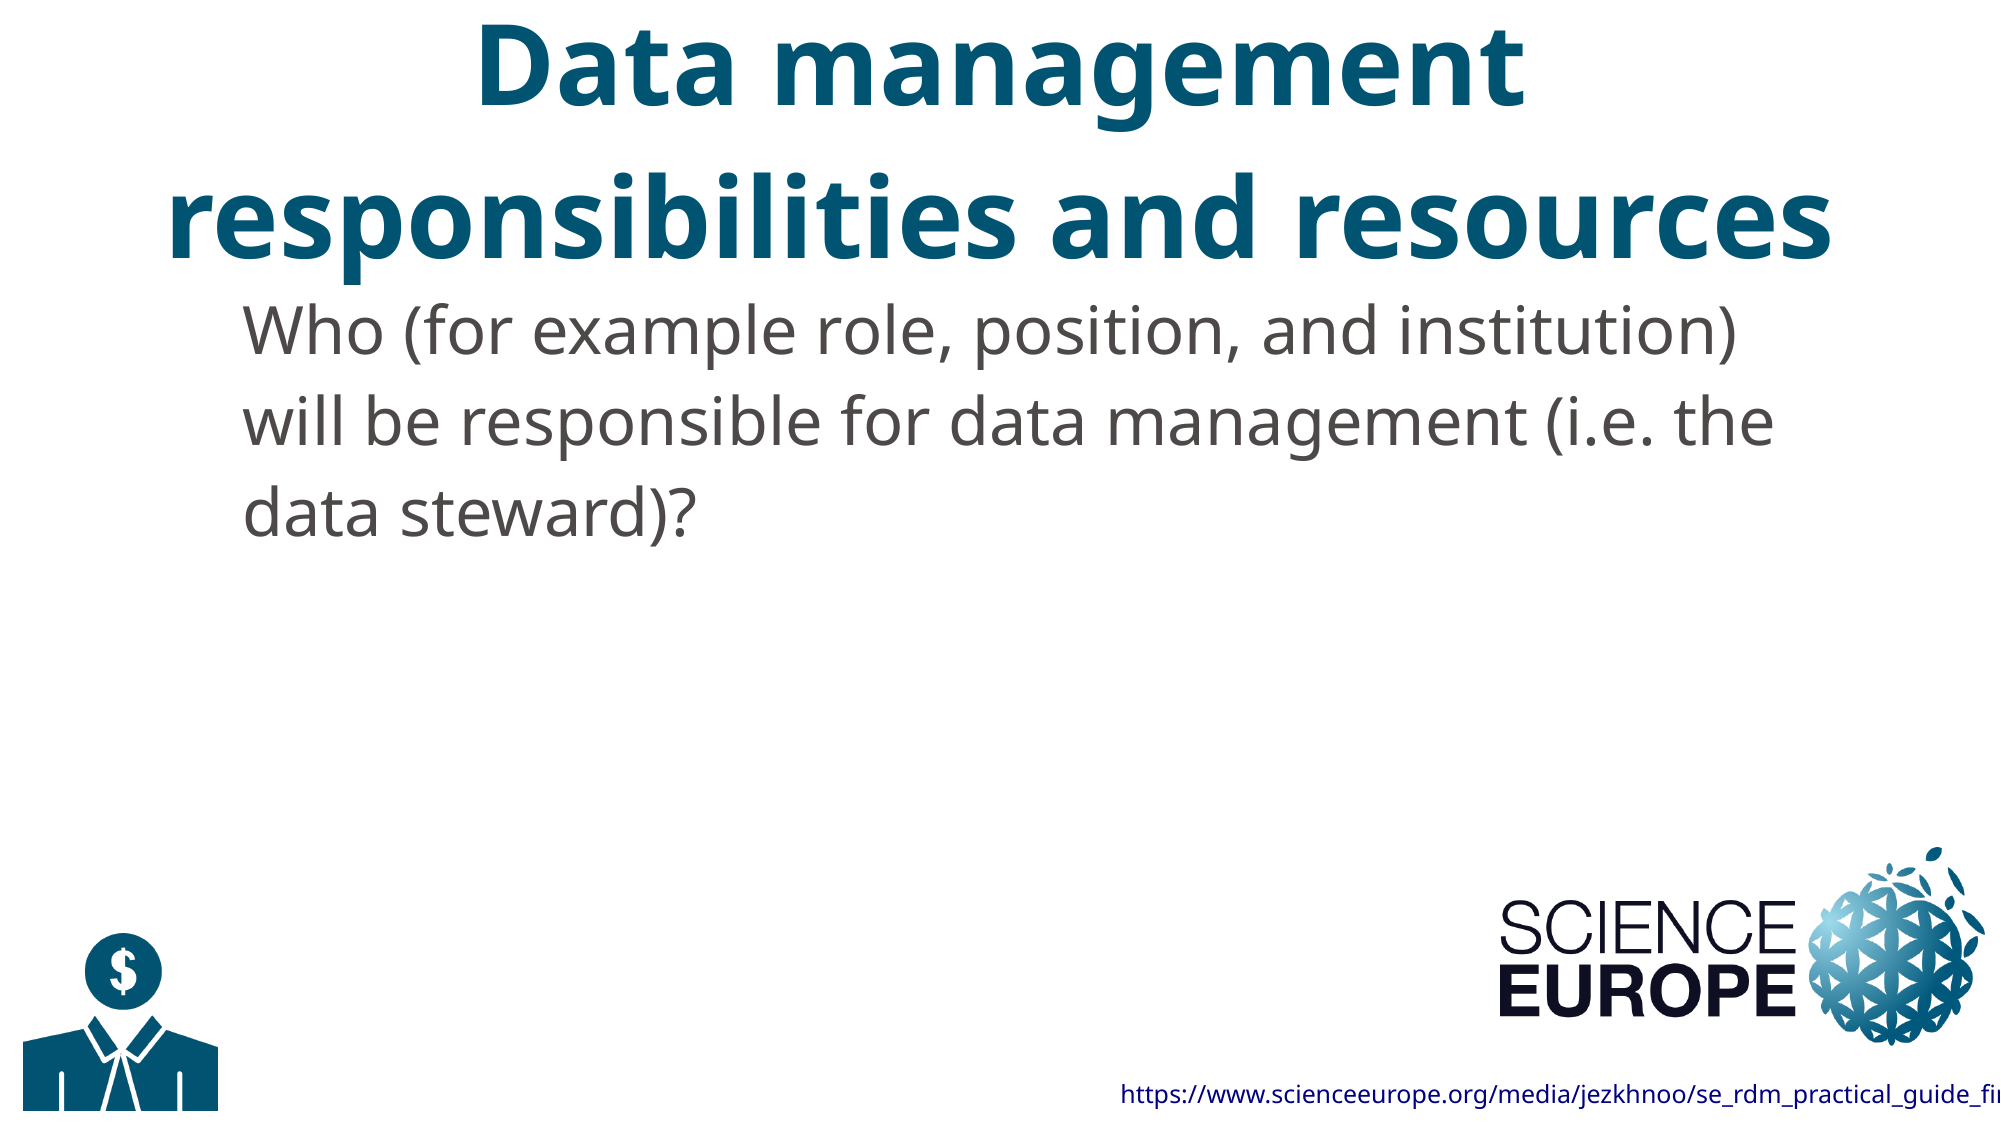

# Data management responsibilities and resources
Who (for example role, position, and institution) will be responsible for data management (i.e. the data steward)?
https://www.scienceeurope.org/media/jezkhnoo/se_rdm_practical_guide_final.pdf